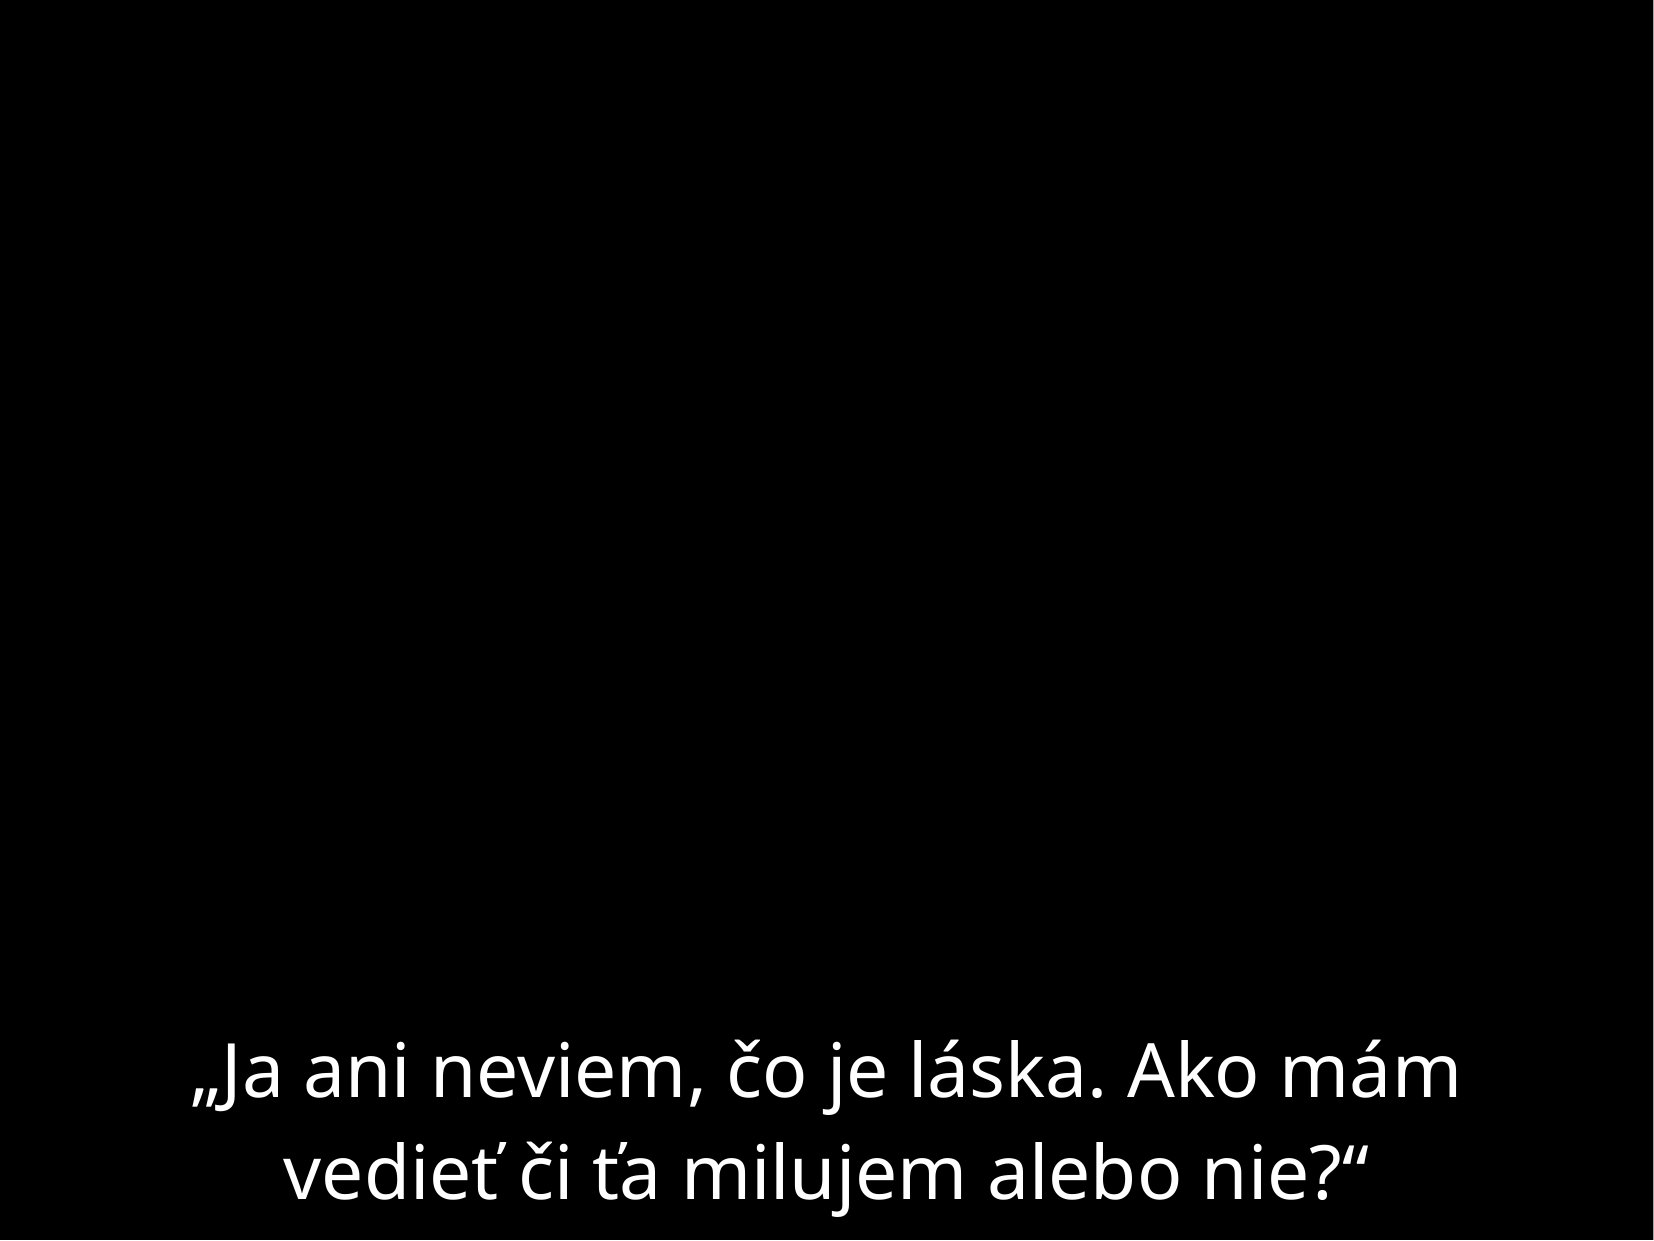

# „Ja ani neviem, čo je láska. Ako mám vedieť či ťa milujem alebo nie?“